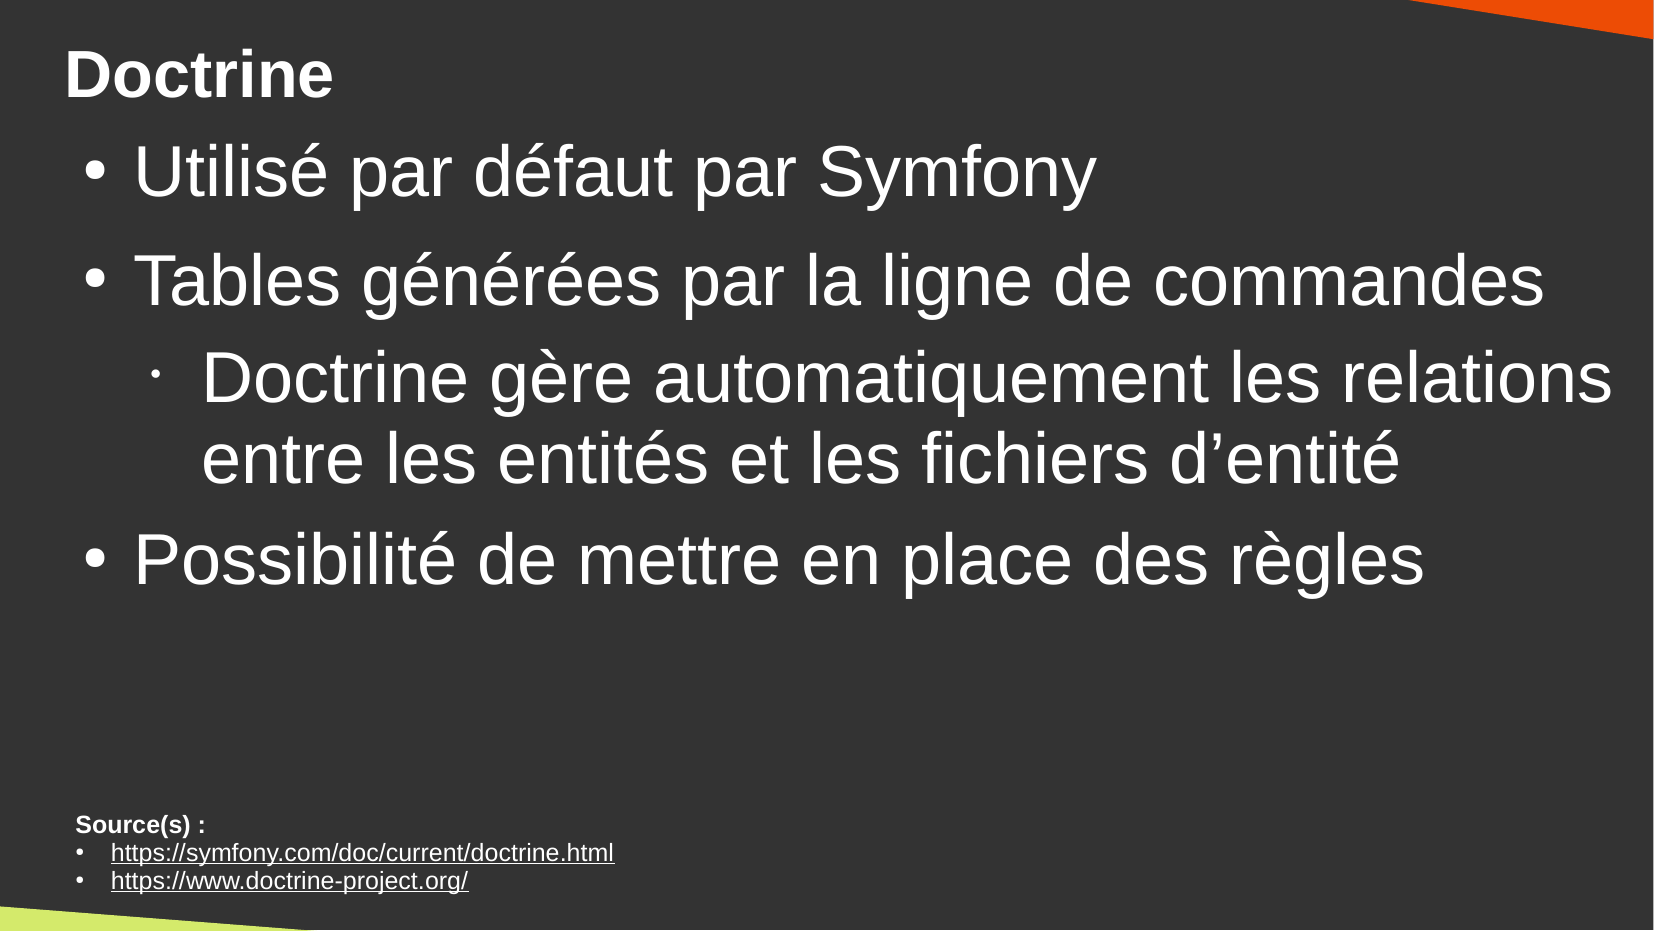

# Doctrine
Utilisé par défaut par Symfony
Tables générées par la ligne de commandes
Doctrine gère automatiquement les relations entre les entités et les fichiers d’entité
Possibilité de mettre en place des règles
Source(s) :
https://symfony.com/doc/current/doctrine.html
https://www.doctrine-project.org/